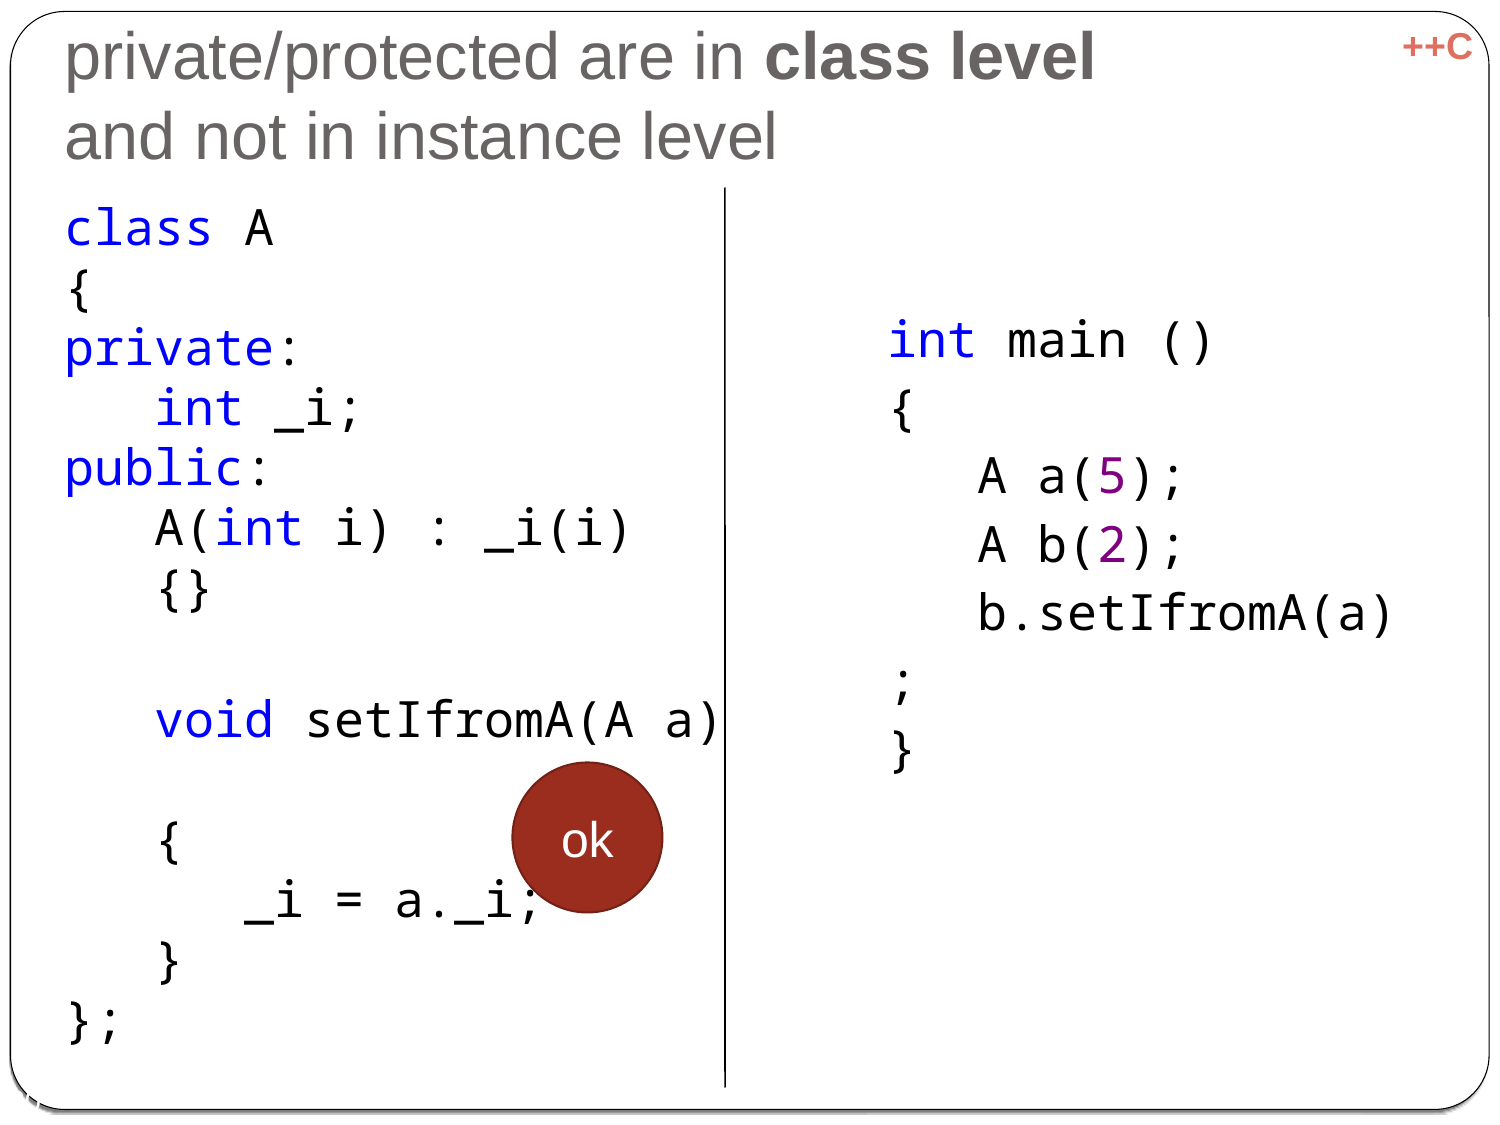

# private/protected are in class level and not in instance level
class A
{
private:
   int _i;
public:
   A(int i) : _i(i)
   {}
 void setIfromA(A a)
   {
      _i = a._i;
   }
};
int main ()
{
   A a(5);
   A b(2);
   b.setIfromA(a);
}
ok